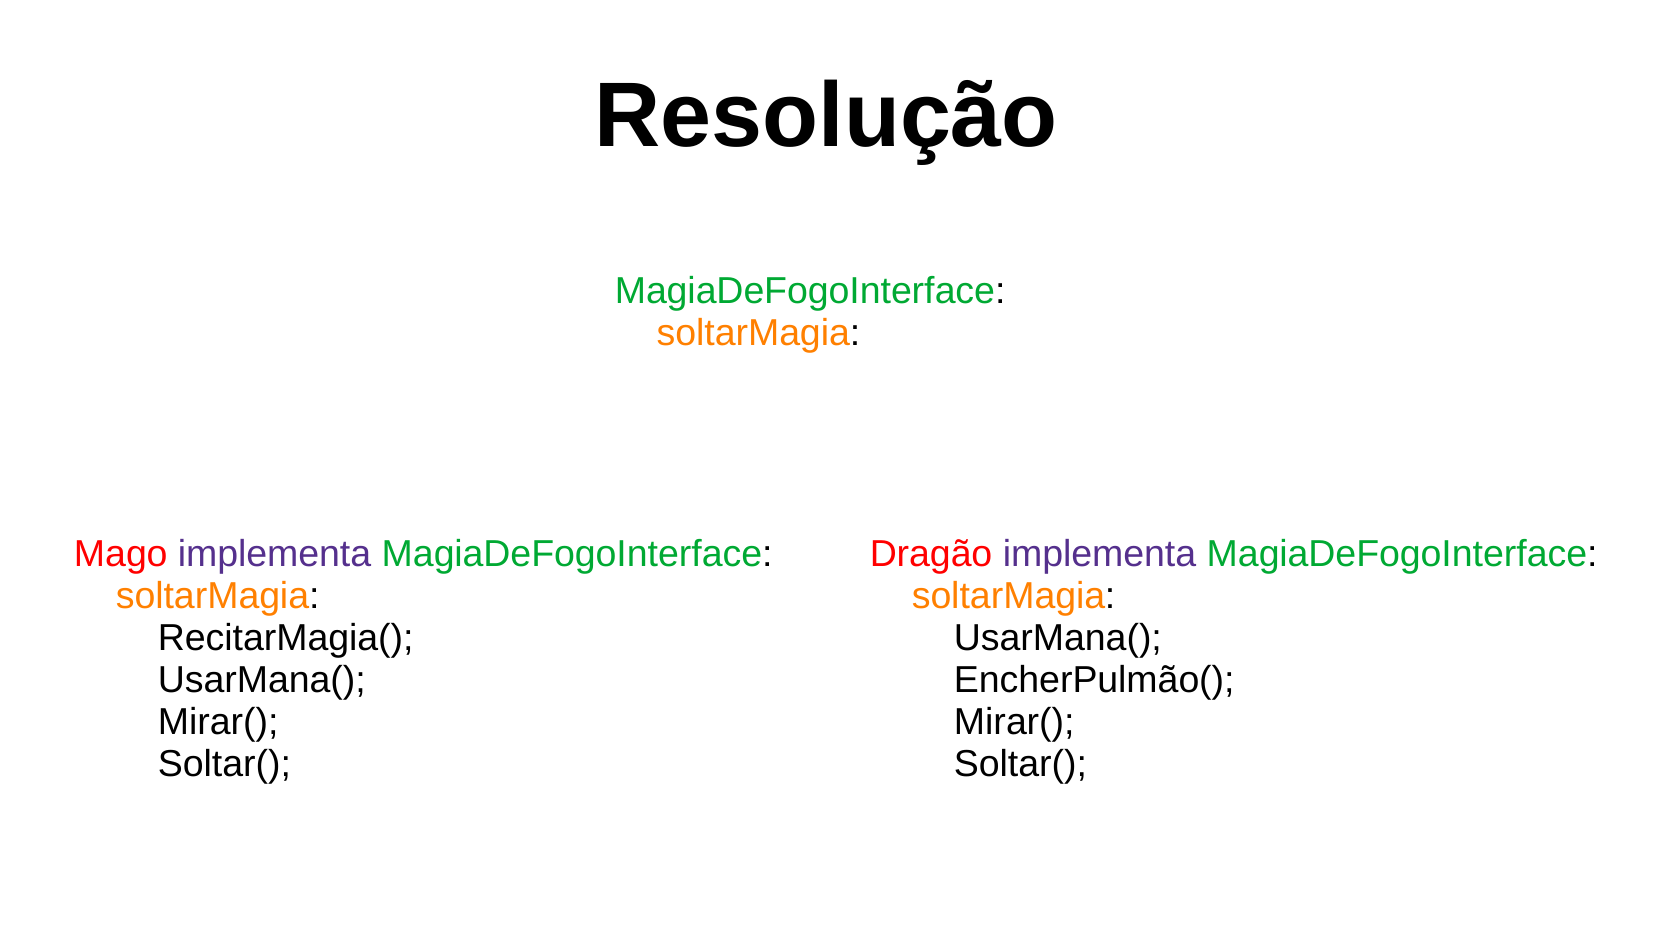

# Resolução
MagiaDeFogoInterface:
 soltarMagia:
Mago implementa MagiaDeFogoInterface:
 soltarMagia:
 RecitarMagia();
 UsarMana();
 Mirar();
 Soltar();
Dragão implementa MagiaDeFogoInterface:
 soltarMagia:
 UsarMana();
 EncherPulmão();
 Mirar();
 Soltar();